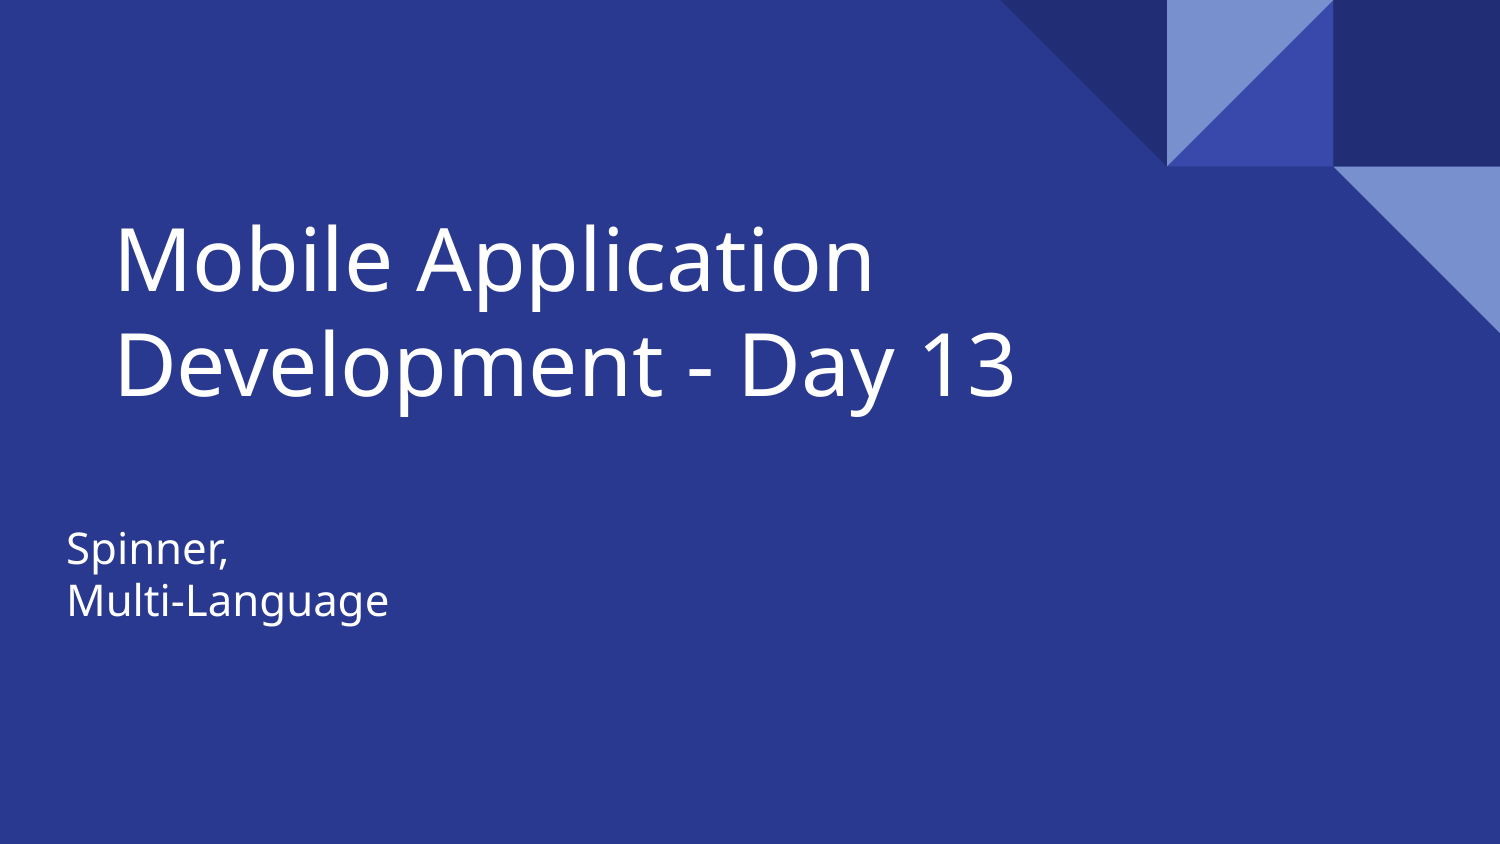

# Mobile Application Development - Day 13
Spinner,
Multi-Language